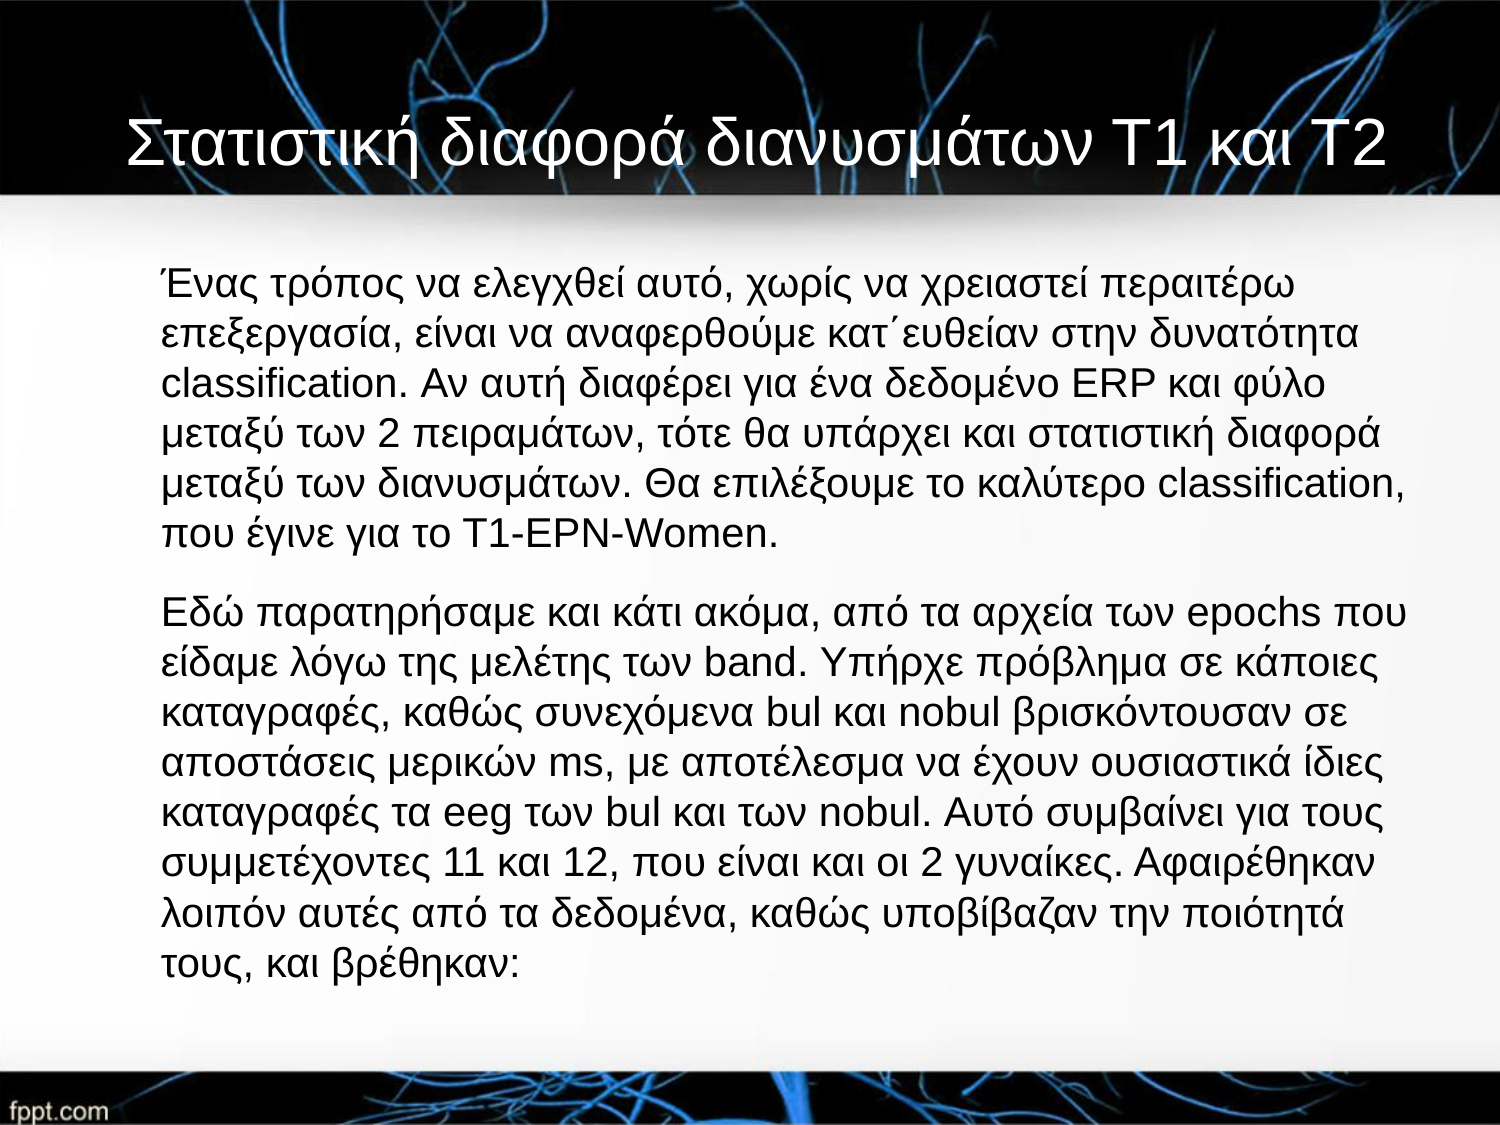

# Στατιστική διαφορά διανυσμάτων Τ1 και Τ2
Ένας τρόπος να ελεγχθεί αυτό, χωρίς να χρειαστεί περαιτέρω επεξεργασία, είναι να αναφερθούμε κατ΄ευθείαν στην δυνατότητα classification. Αν αυτή διαφέρει για ένα δεδομένο ERP και φύλο μεταξύ των 2 πειραμάτων, τότε θα υπάρχει και στατιστική διαφορά μεταξύ των διανυσμάτων. Θα επιλέξουμε το καλύτερο classification, που έγινε για το Τ1-EPN-Women.
Εδώ παρατηρήσαμε και κάτι ακόμα, από τα αρχεία των epochs που είδαμε λόγω της μελέτης των band. Υπήρχε πρόβλημα σε κάποιες καταγραφές, καθώς συνεχόμενα bul και nobul βρισκόντουσαν σε αποστάσεις μερικών ms, με αποτέλεσμα να έχουν ουσιαστικά ίδιες καταγραφές τα eeg των bul και των nobul. Αυτό συμβαίνει για τους συμμετέχοντες 11 και 12, που είναι και οι 2 γυναίκες. Αφαιρέθηκαν λοιπόν αυτές από τα δεδομένα, καθώς υποβίβαζαν την ποιότητά τους, και βρέθηκαν: